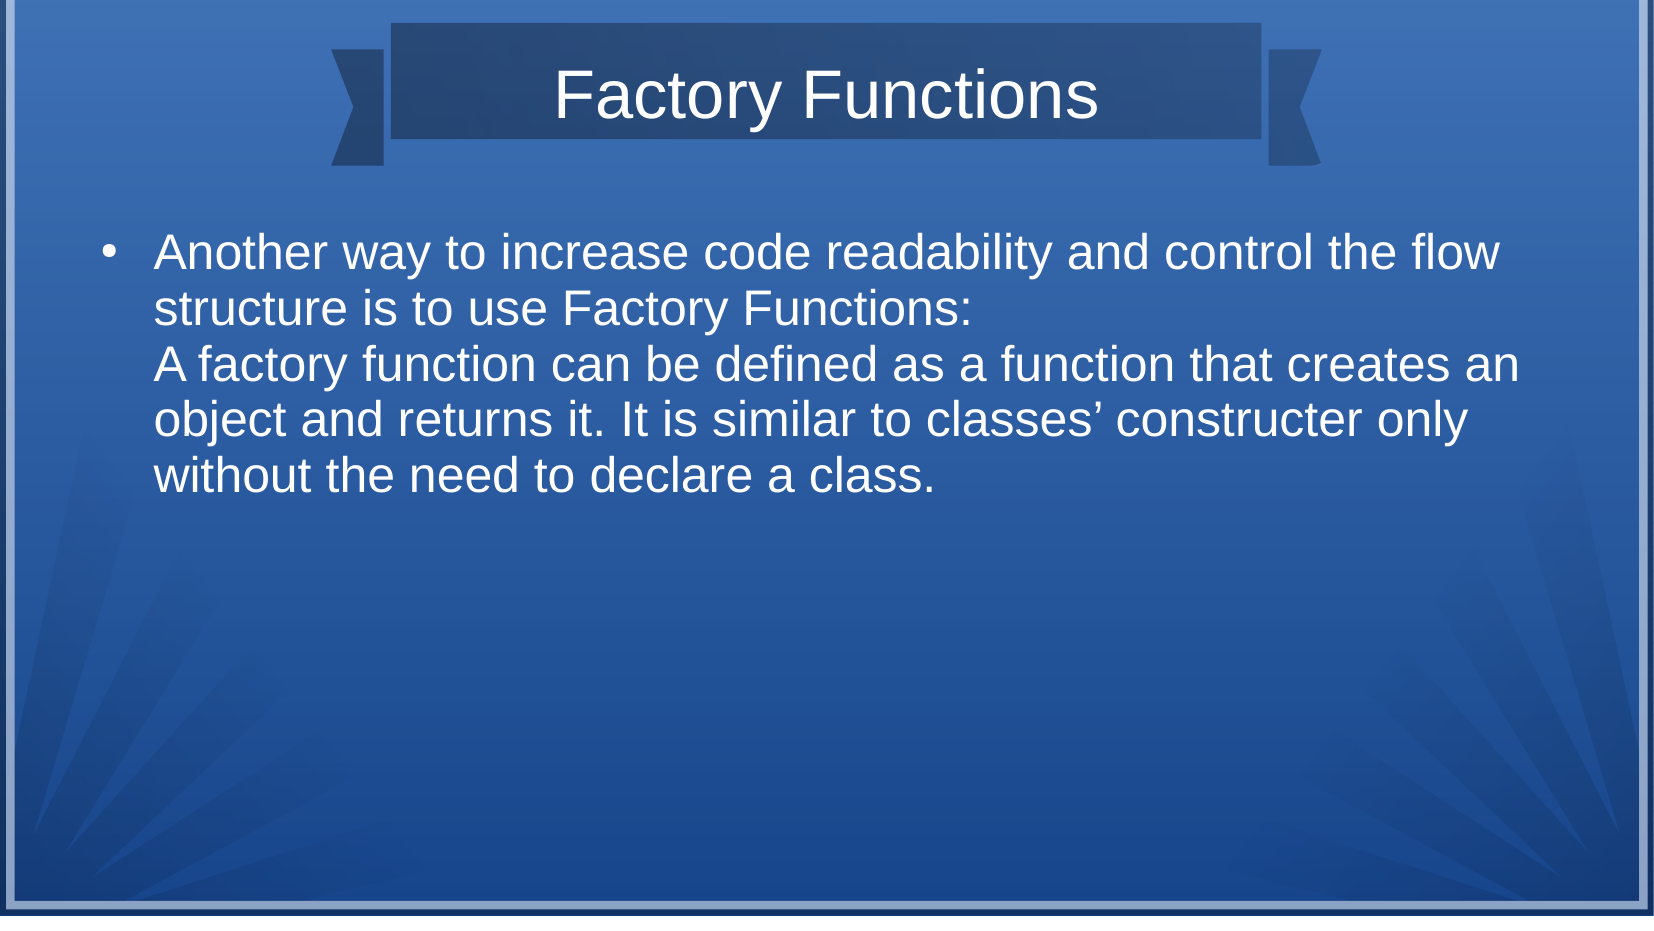

# Factory Functions
Another way to increase code readability and control the flow structure is to use Factory Functions:
A factory function can be defined as a function that creates an object and returns it. It is similar to classes’ constructer only without the need to declare a class.